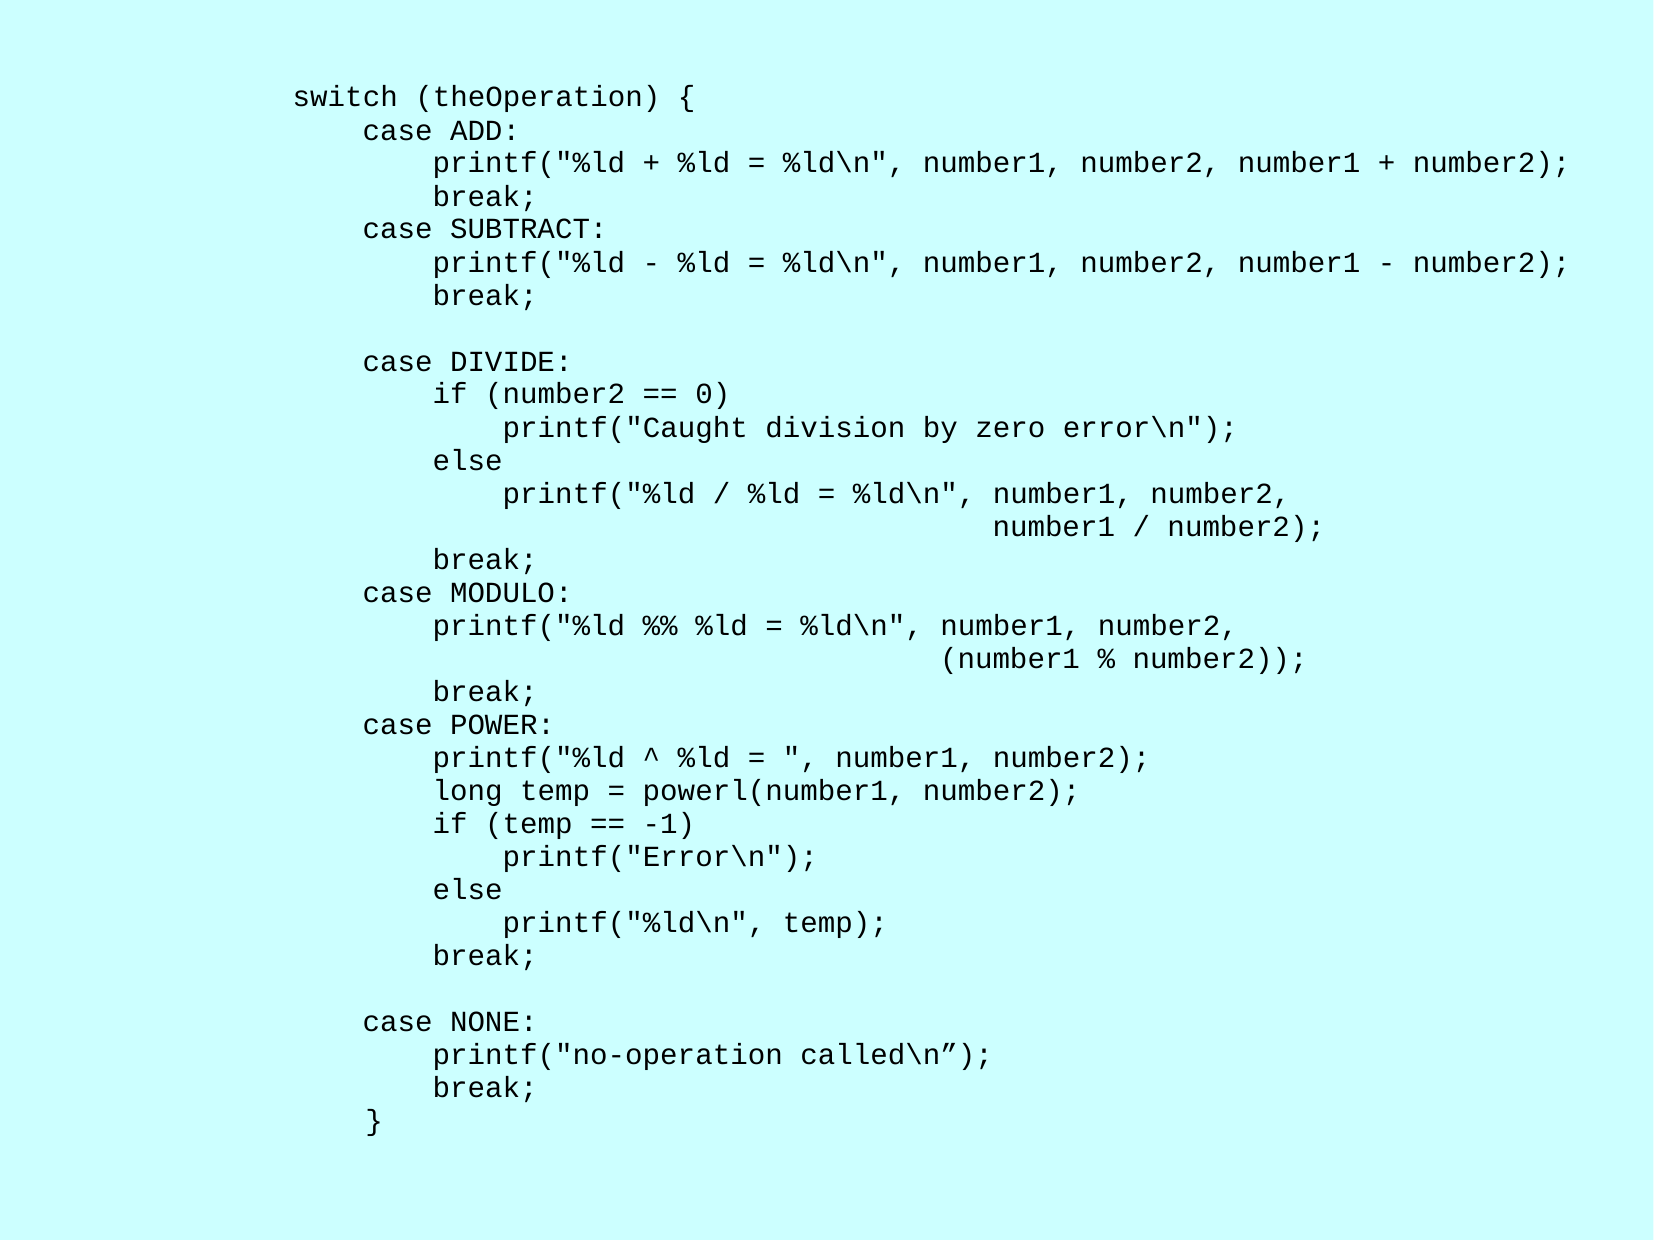

# switch (theOperation) {
 case ADD:
 printf("%ld + %ld = %ld\n", number1, number2, number1 + number2);
 break;
 case SUBTRACT:
 printf("%ld - %ld = %ld\n", number1, number2, number1 - number2);
 break;
 case DIVIDE:
 if (number2 == 0)
 printf("Caught division by zero error\n");
 else
 printf("%ld / %ld = %ld\n", number1, number2,
 number1 / number2);
 break;
 case MODULO:
 printf("%ld %% %ld = %ld\n", number1, number2,
 (number1 % number2));
 break;
 case POWER:
 printf("%ld ^ %ld = ", number1, number2);
 long temp = powerl(number1, number2);
 if (temp == -1)
 printf("Error\n");
 else
 printf("%ld\n", temp);
 break;
 case NONE:
 printf("no-operation called\n”);
 break;
				 }